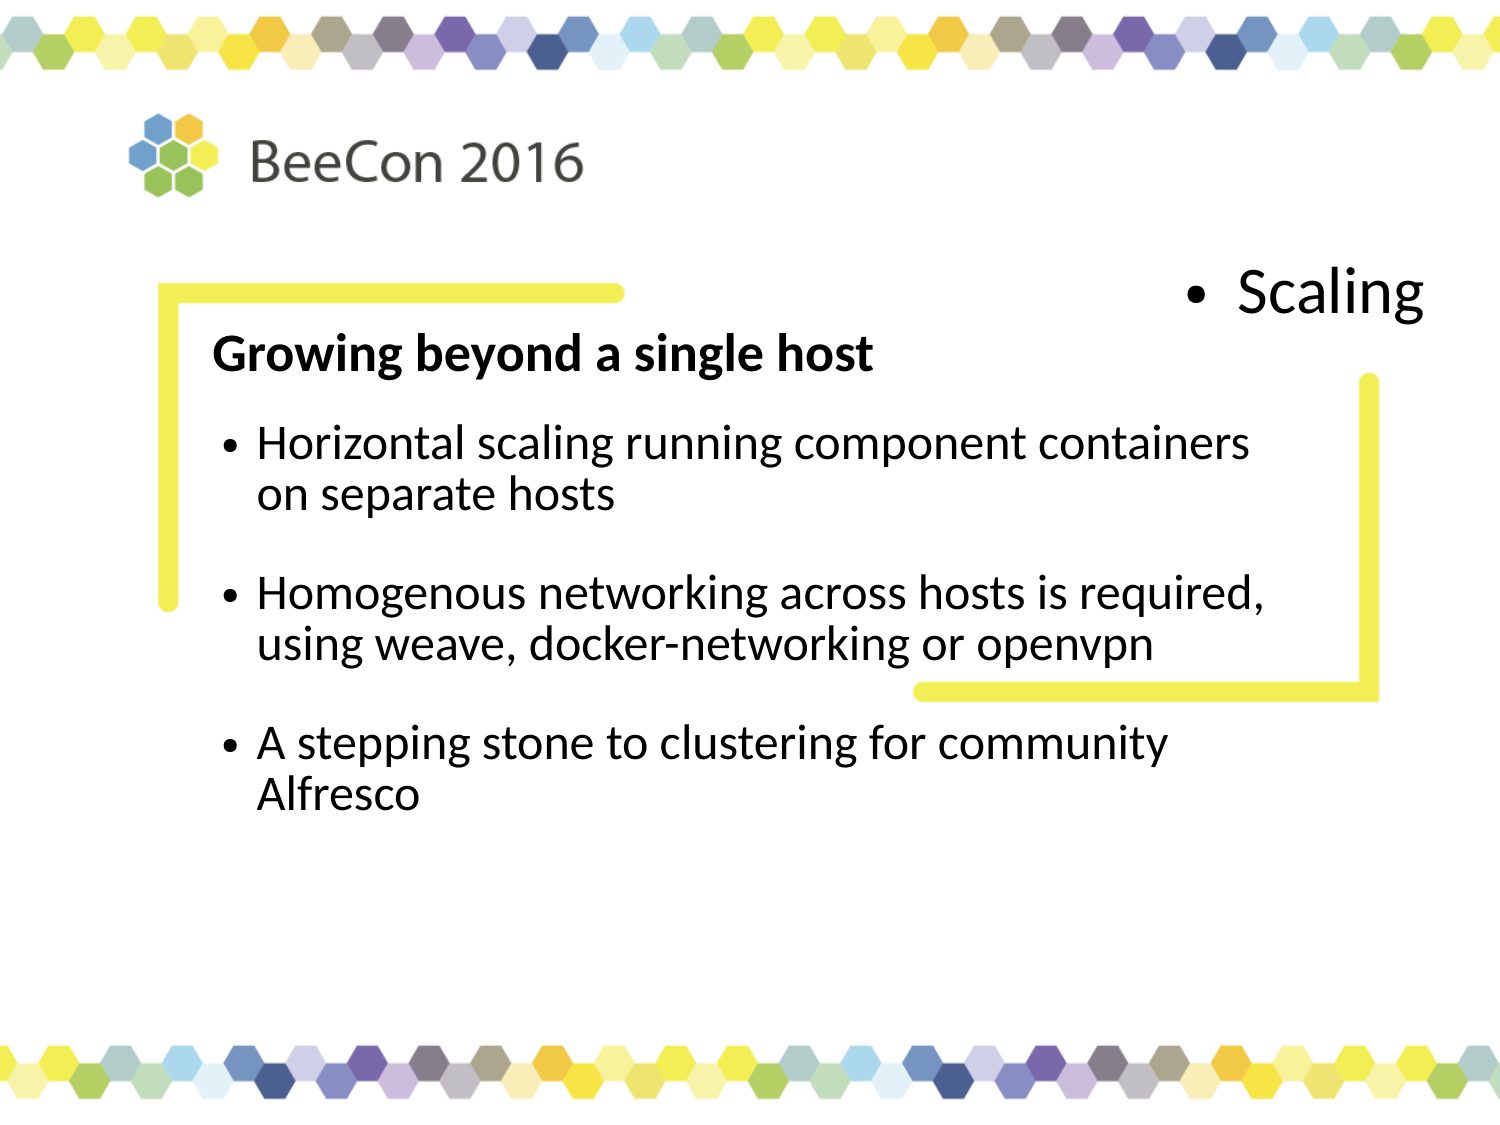

Scaling
# Growing beyond a single host
Horizontal scaling running component containers on separate hosts
Homogenous networking across hosts is required, using weave, docker-networking or openvpn
A stepping stone to clustering for community Alfresco